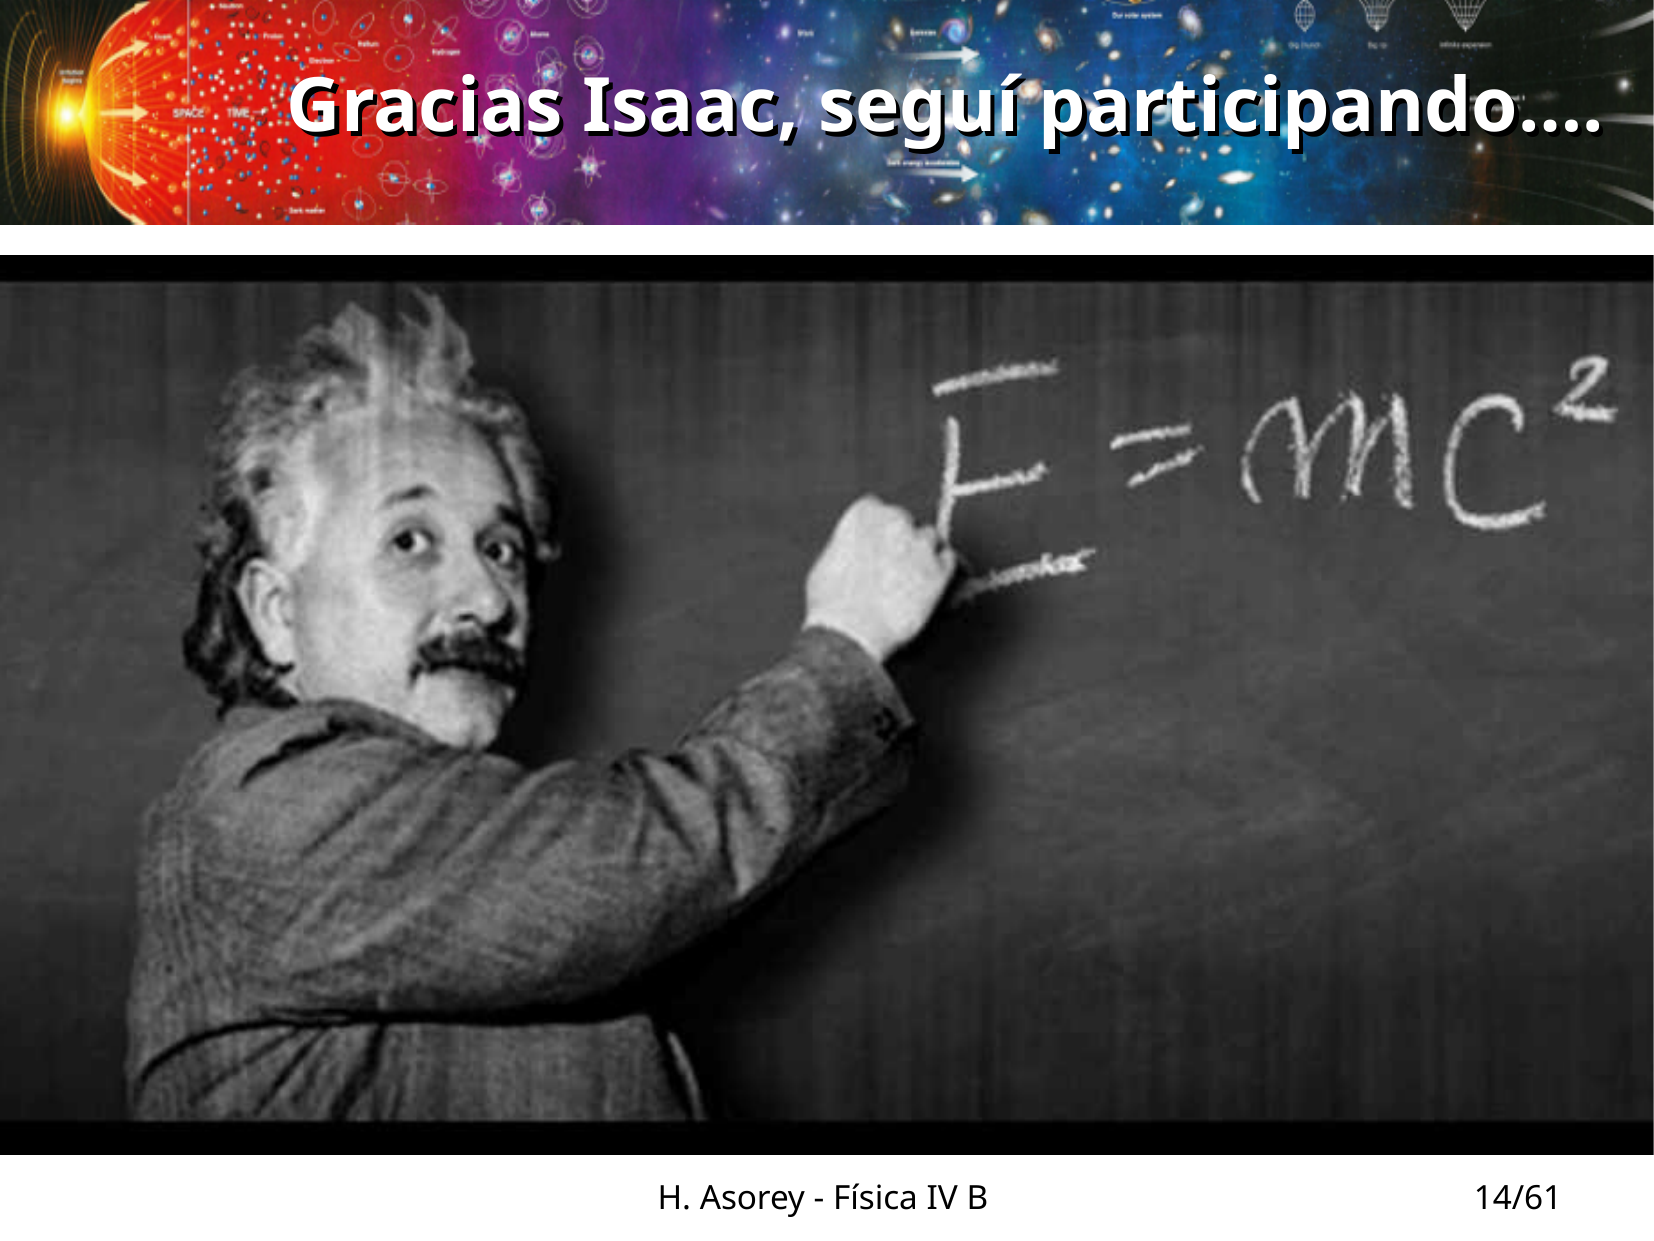

# Gracias Isaac, seguí participando….
H. Asorey - Física IV B
14